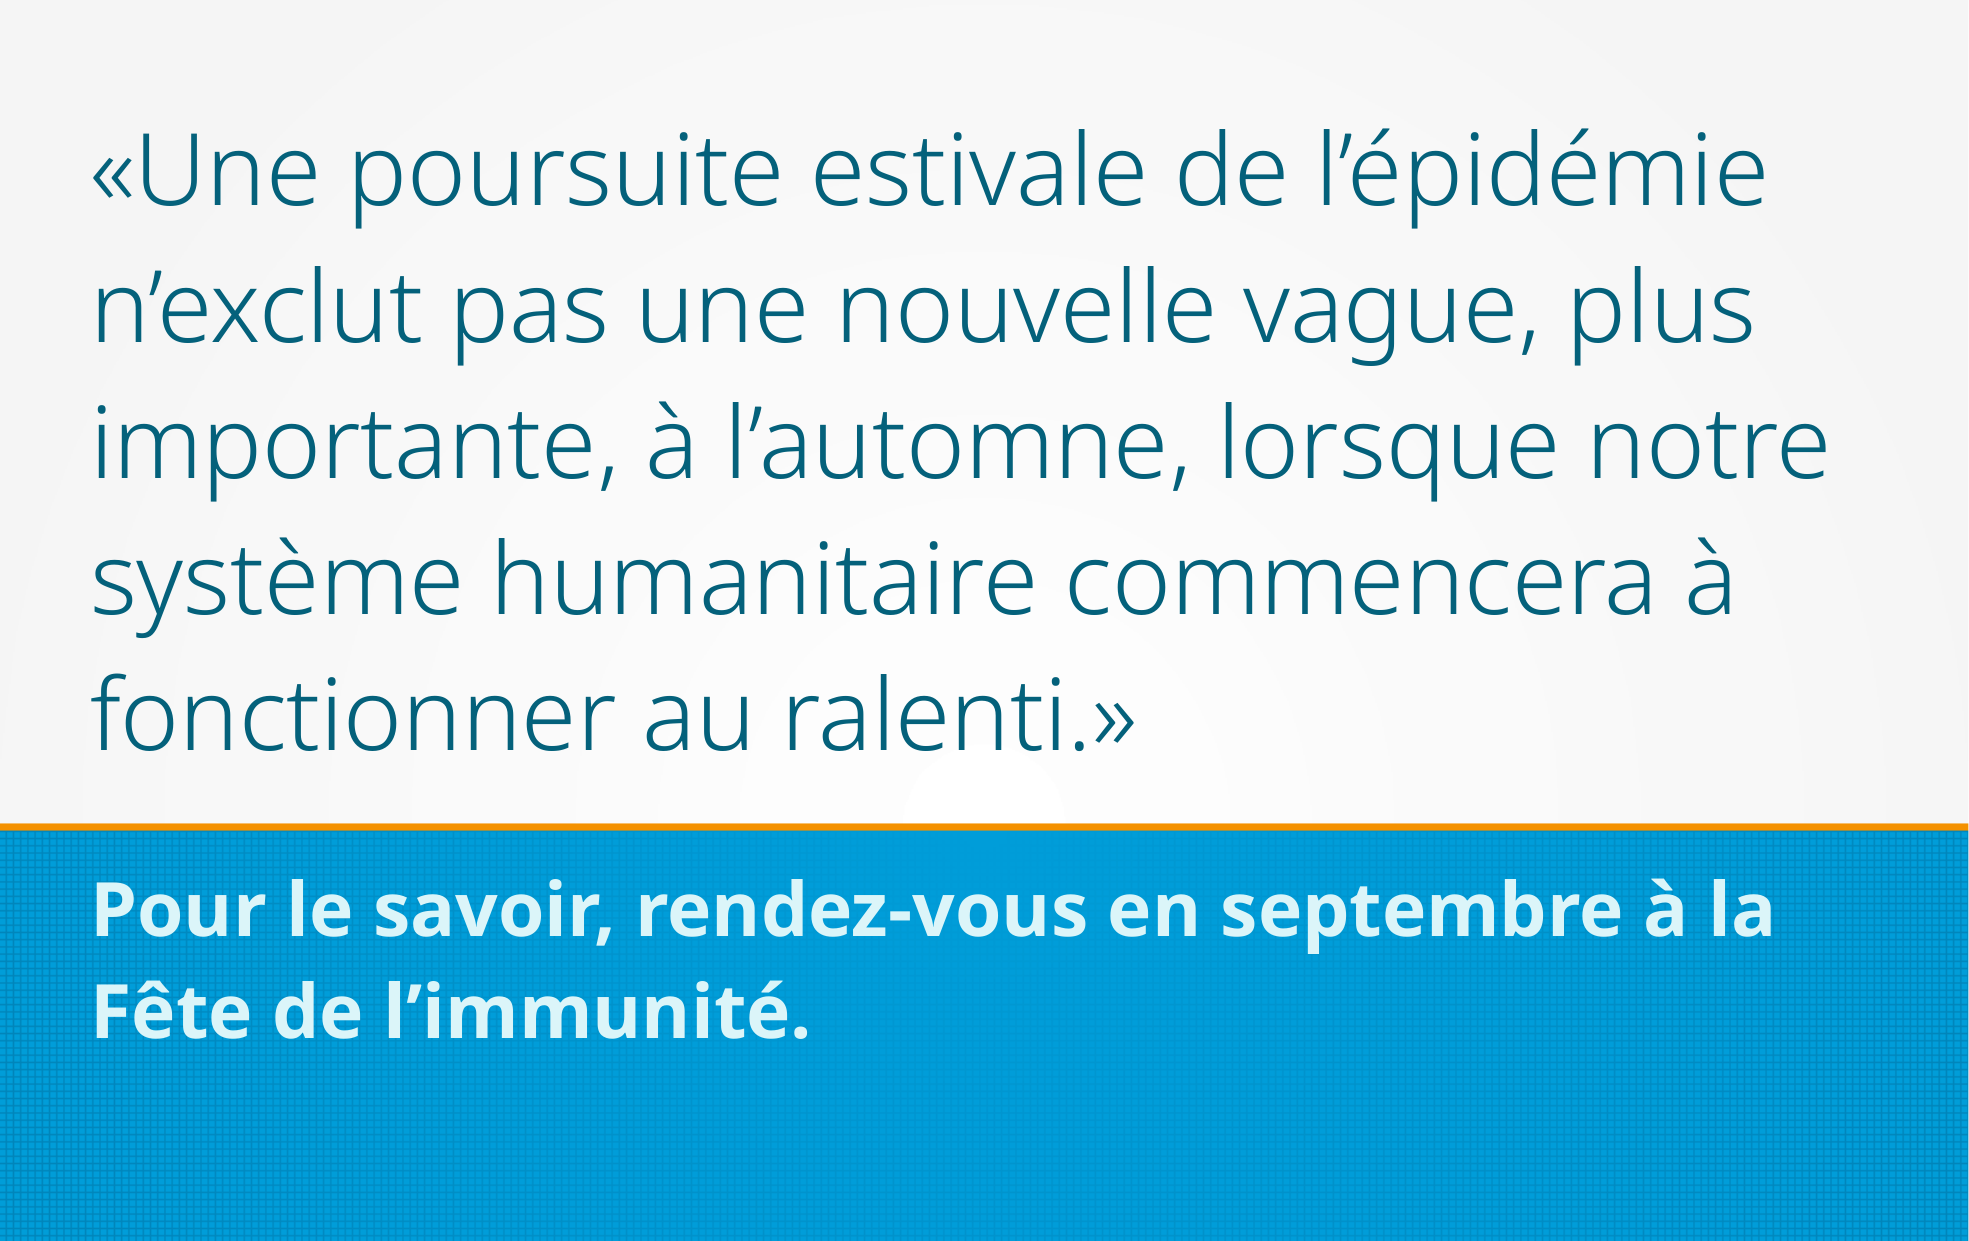

# «Une poursuite estivale de l’épidémie n’exclut pas une nouvelle vague, plus importante, à l’automne, lorsque notre système humanitaire commencera à fonctionner au ralenti.»
Pour le savoir, rendez-vous en septembre à la Fête de l’immunité.